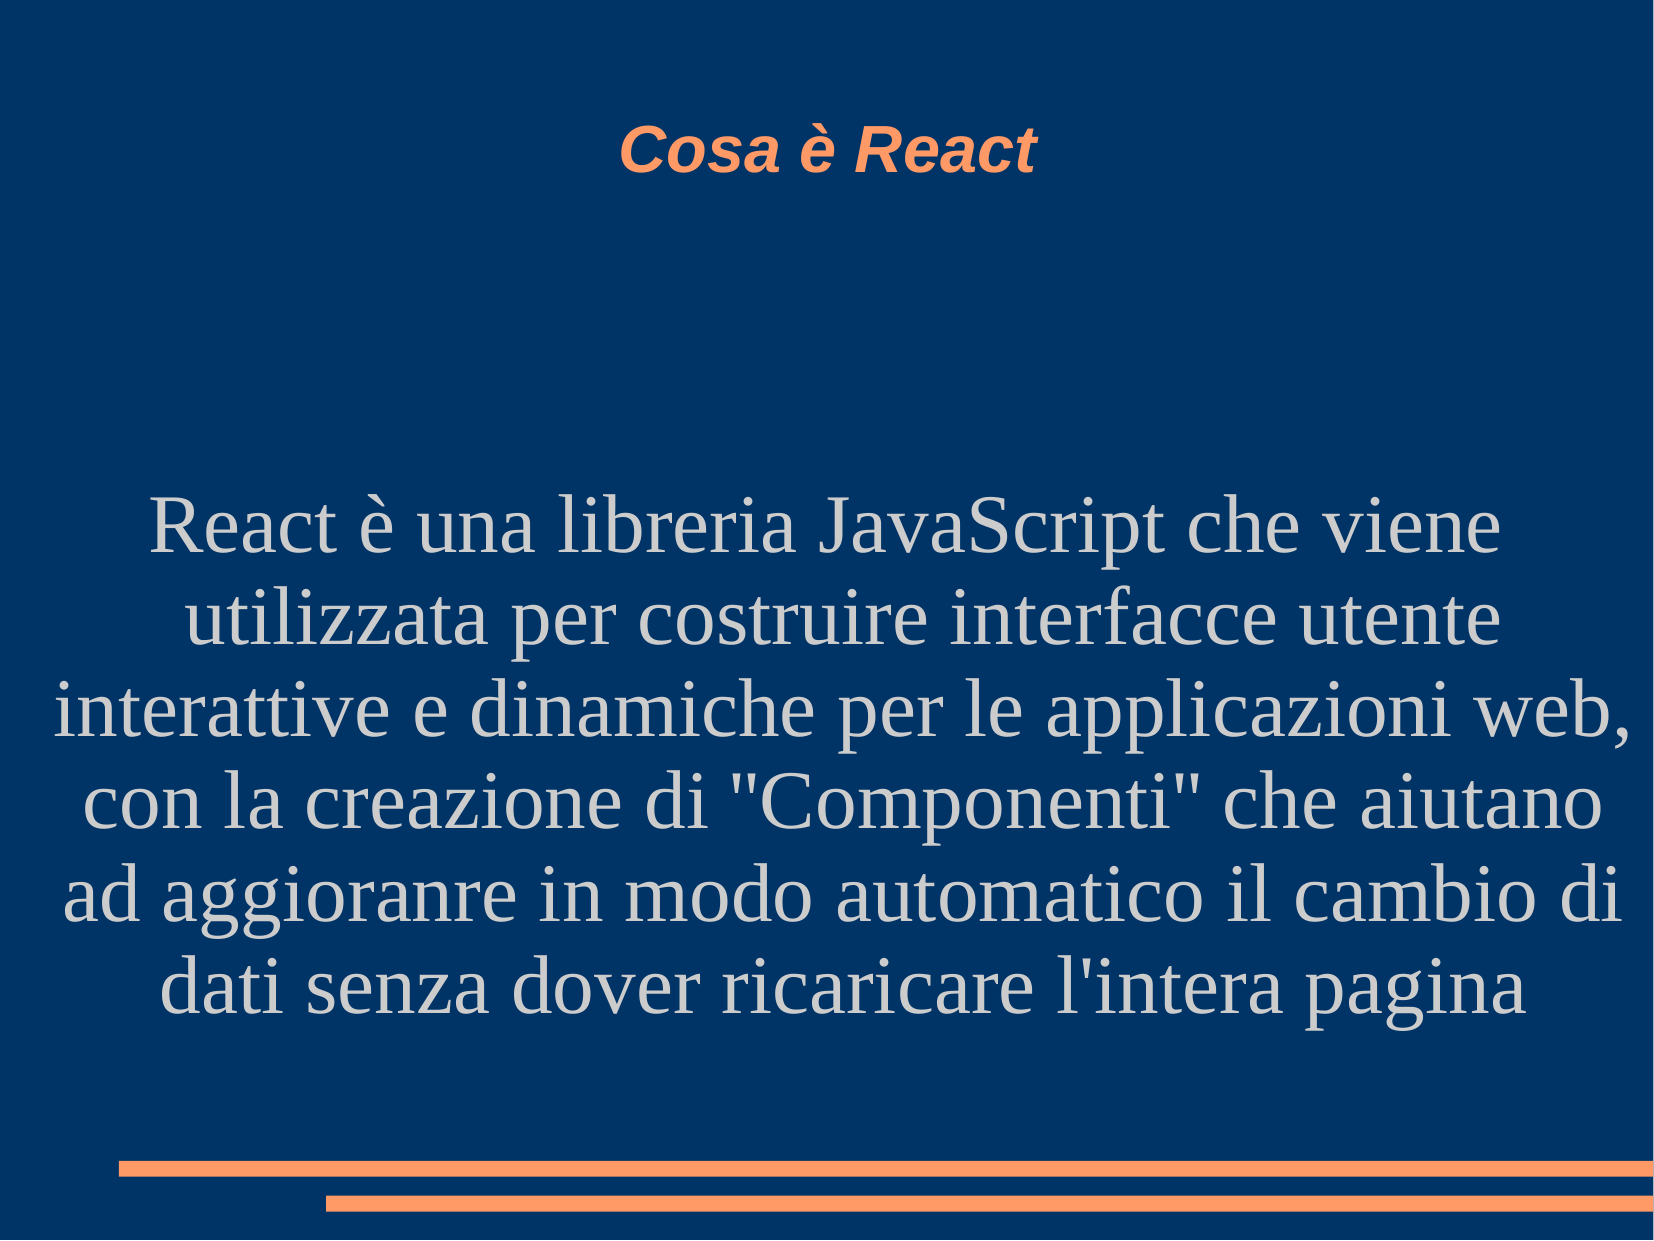

# Cosa è React
React è una libreria JavaScript che viene utilizzata per costruire interfacce utente interattive e dinamiche per le applicazioni web, con la creazione di ''Componenti'' che aiutano ad aggioranre in modo automatico il cambio di dati senza dover ricaricare l'intera pagina